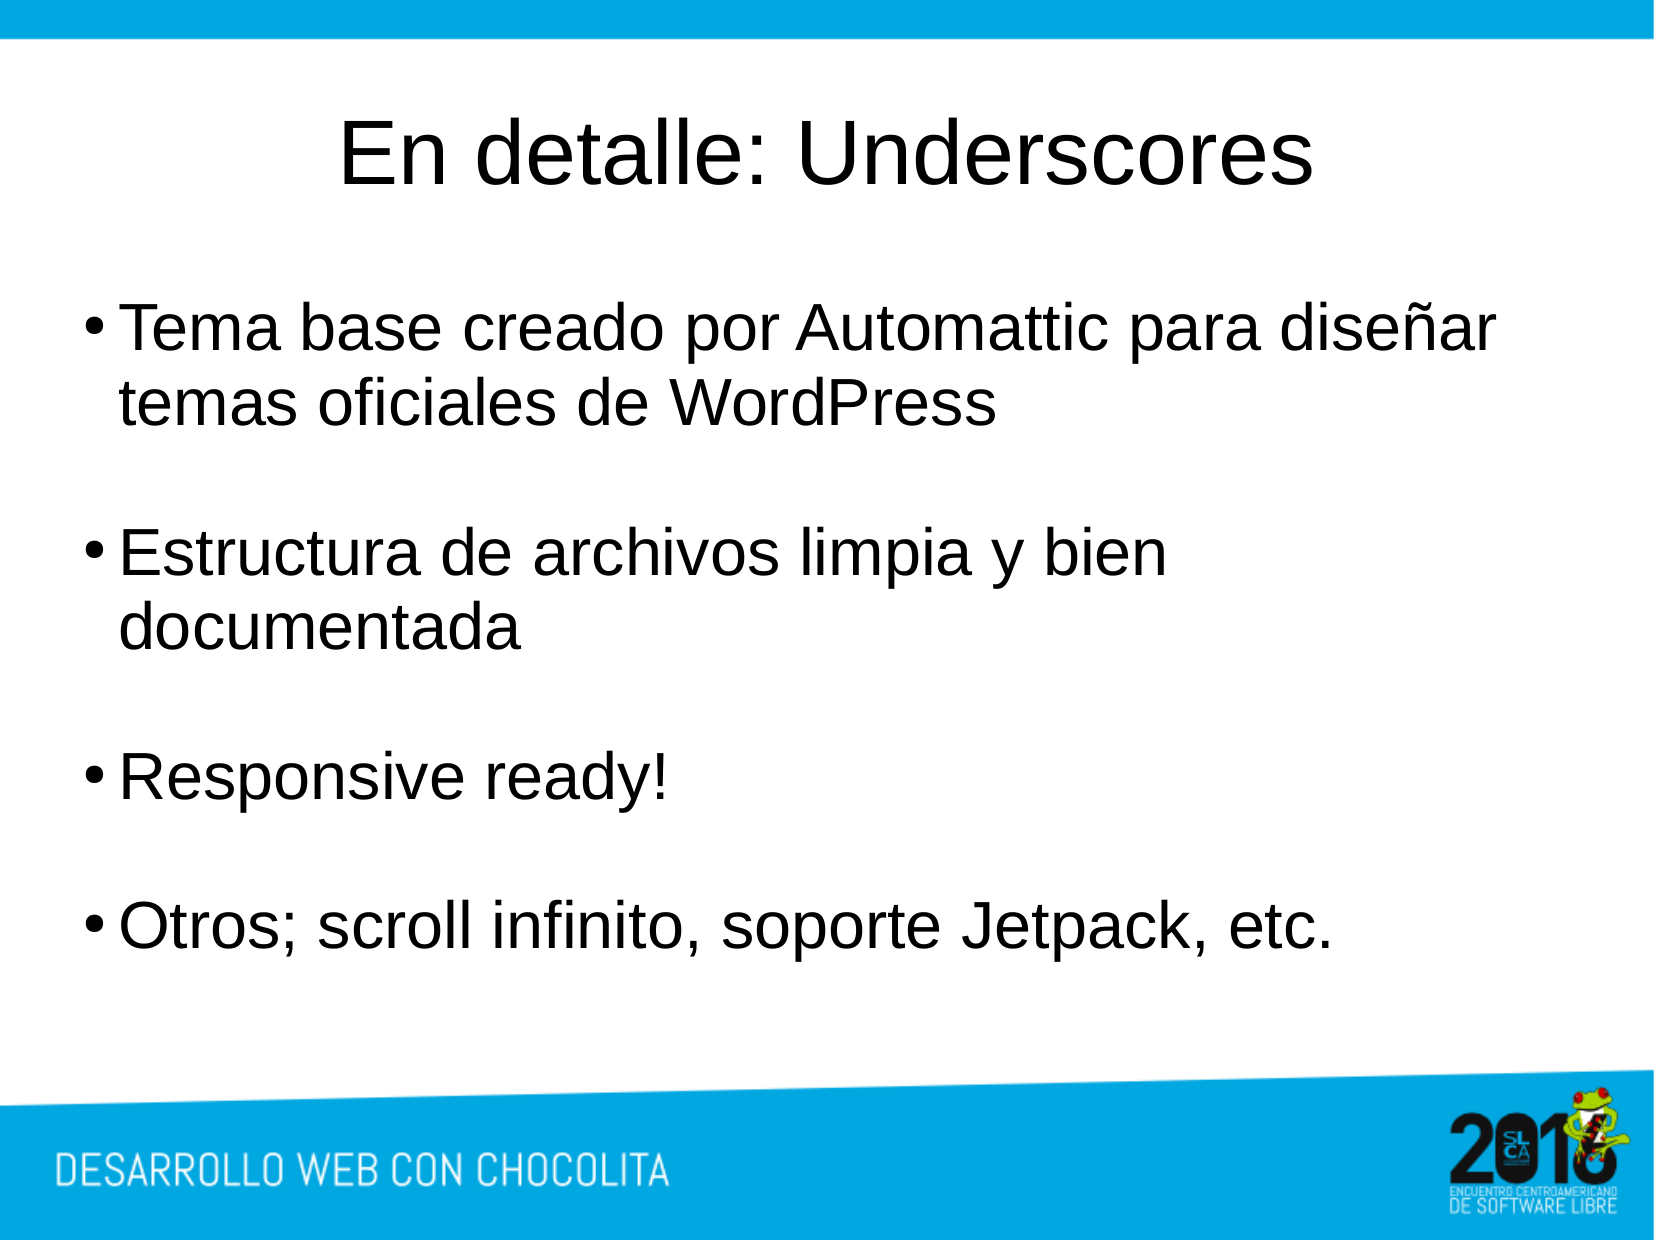

# En detalle: Underscores
Tema base creado por Automattic para diseñar temas oficiales de WordPress
Estructura de archivos limpia y bien documentada
Responsive ready!
Otros; scroll infinito, soporte Jetpack, etc.